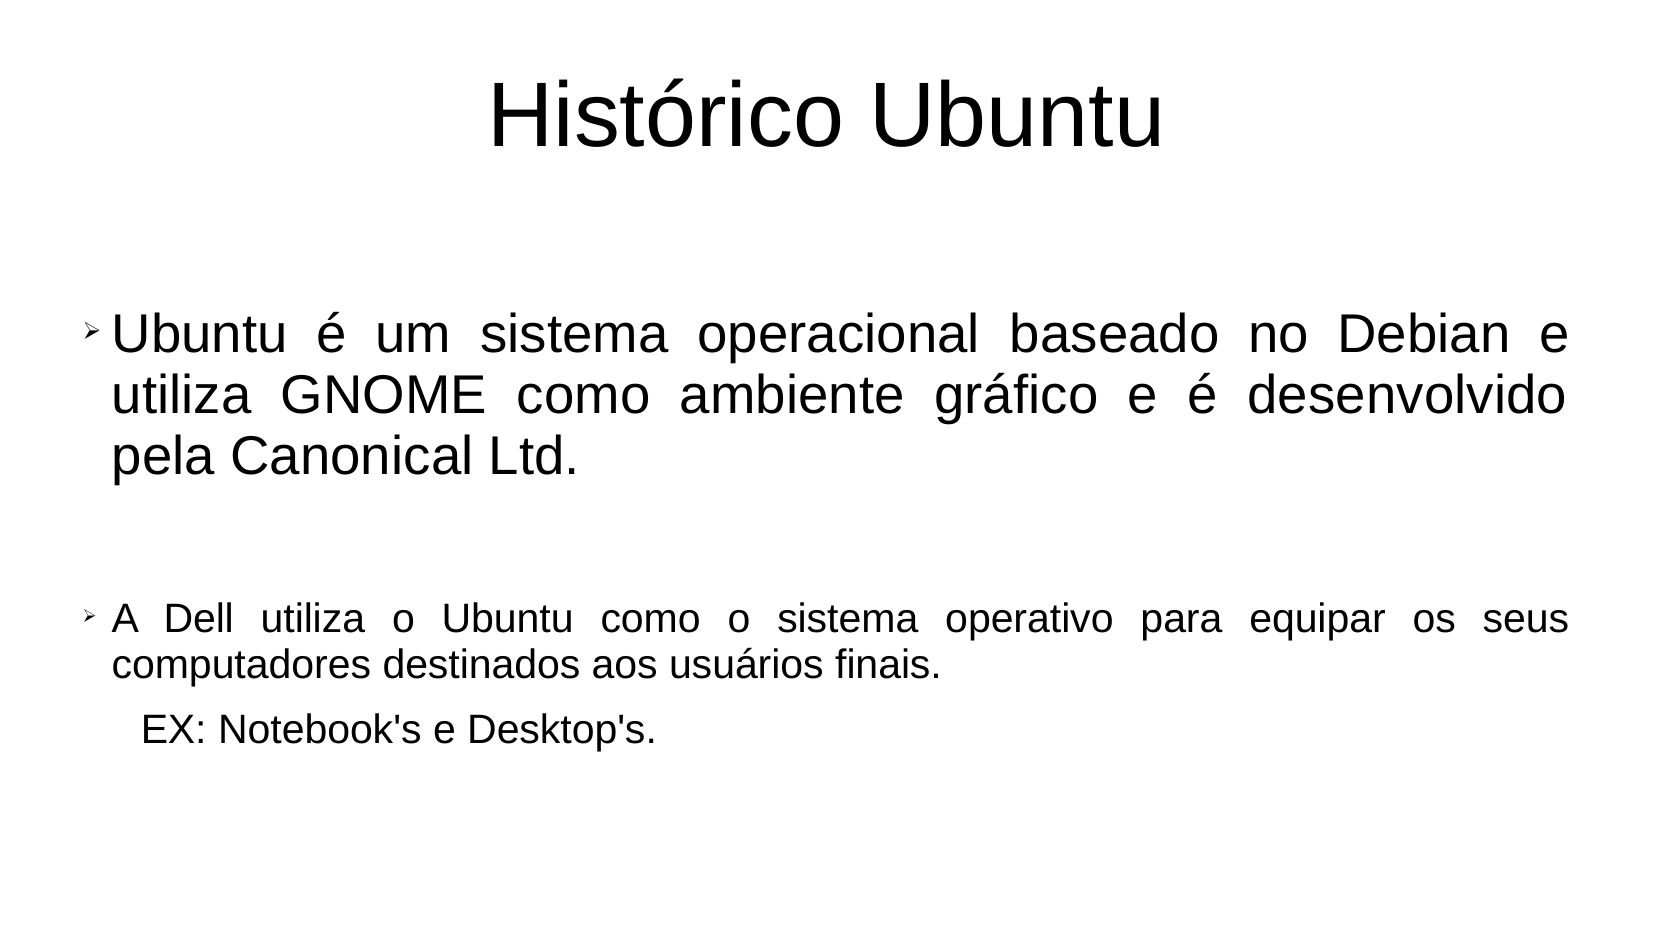

# Histórico Ubuntu
Ubuntu é um sistema operacional baseado no Debian e utiliza GNOME como ambiente gráfico e é desenvolvido pela Canonical Ltd.
A Dell utiliza o Ubuntu como o sistema operativo para equipar os seus computadores destinados aos usuários finais.
EX: Notebook's e Desktop's.